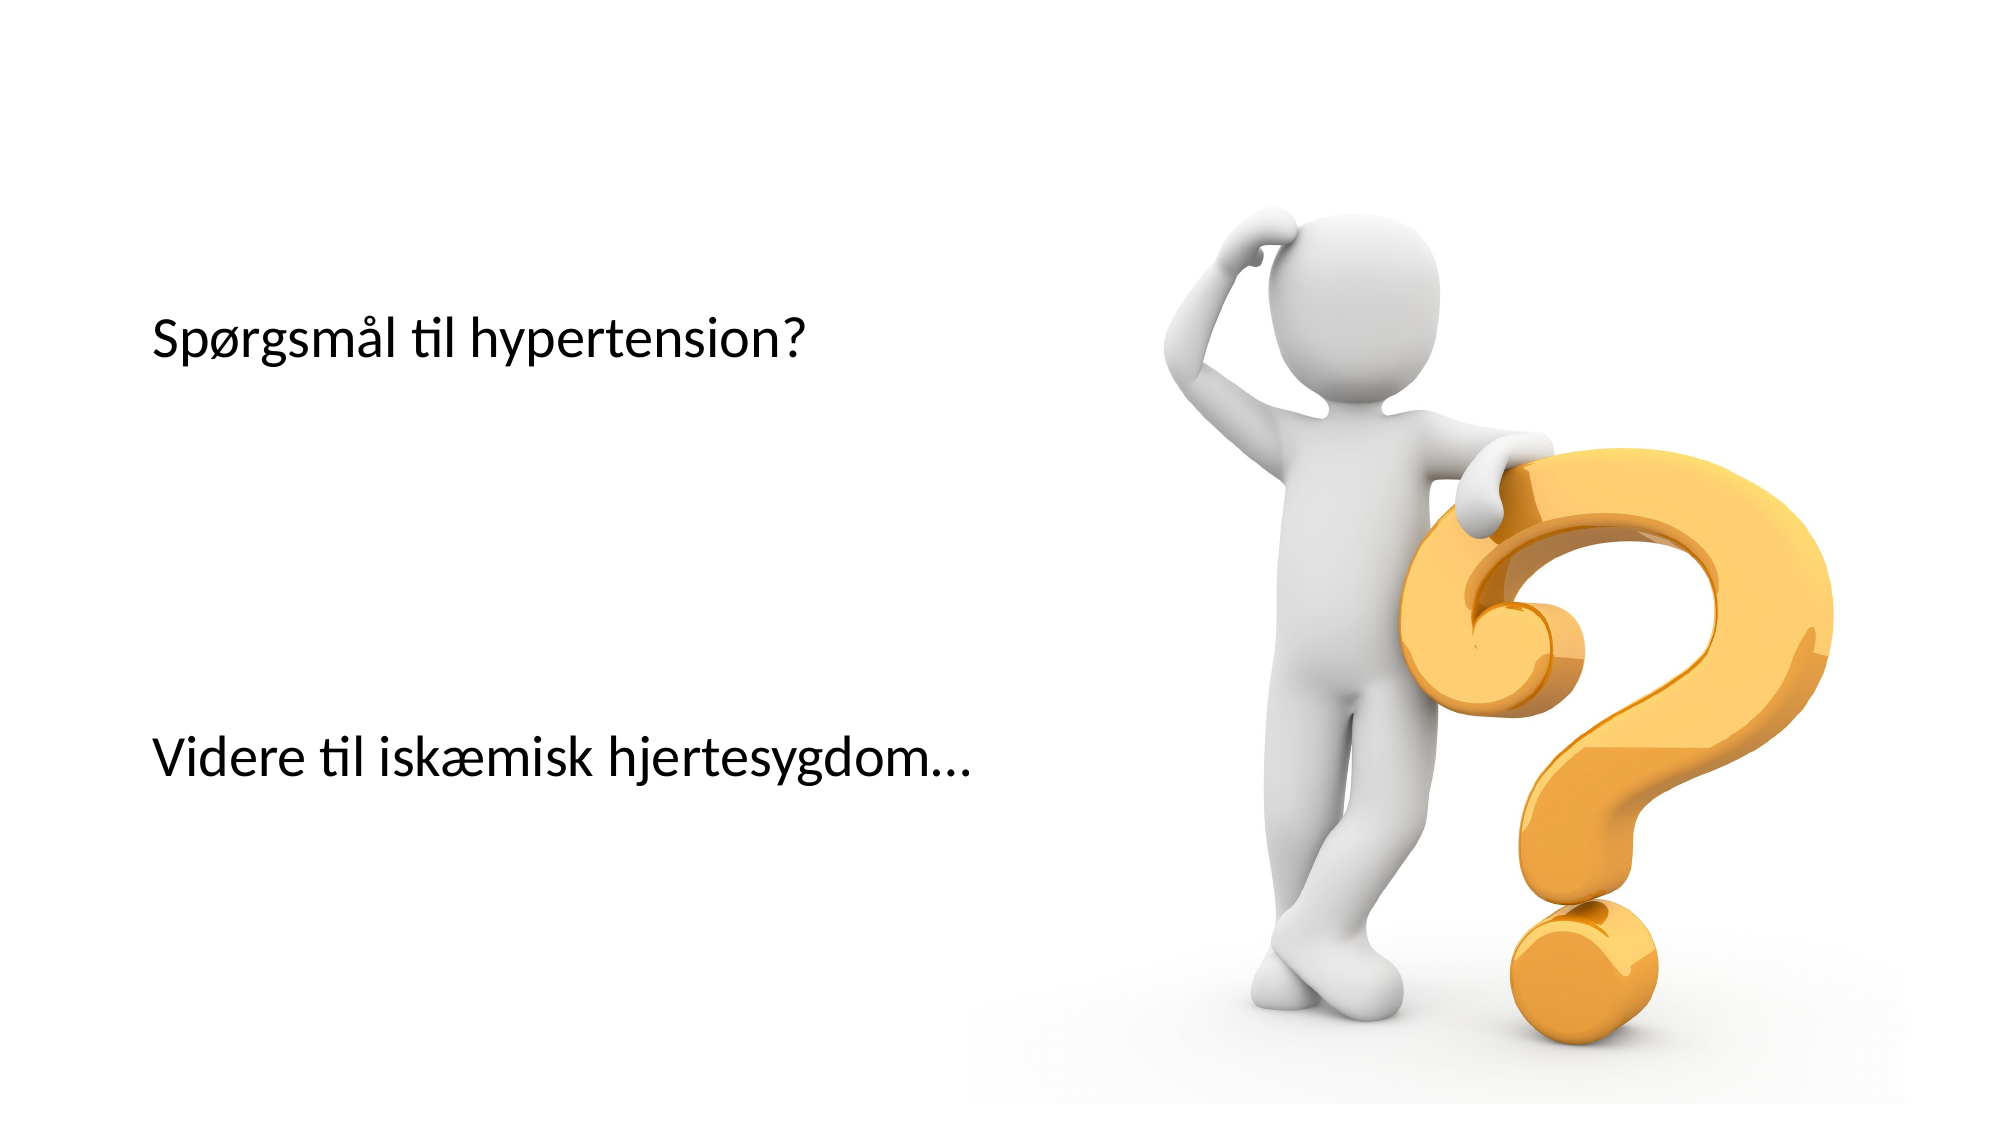

# Spørgsmål til hypertension?
Videre til iskæmisk hjertesygdom…